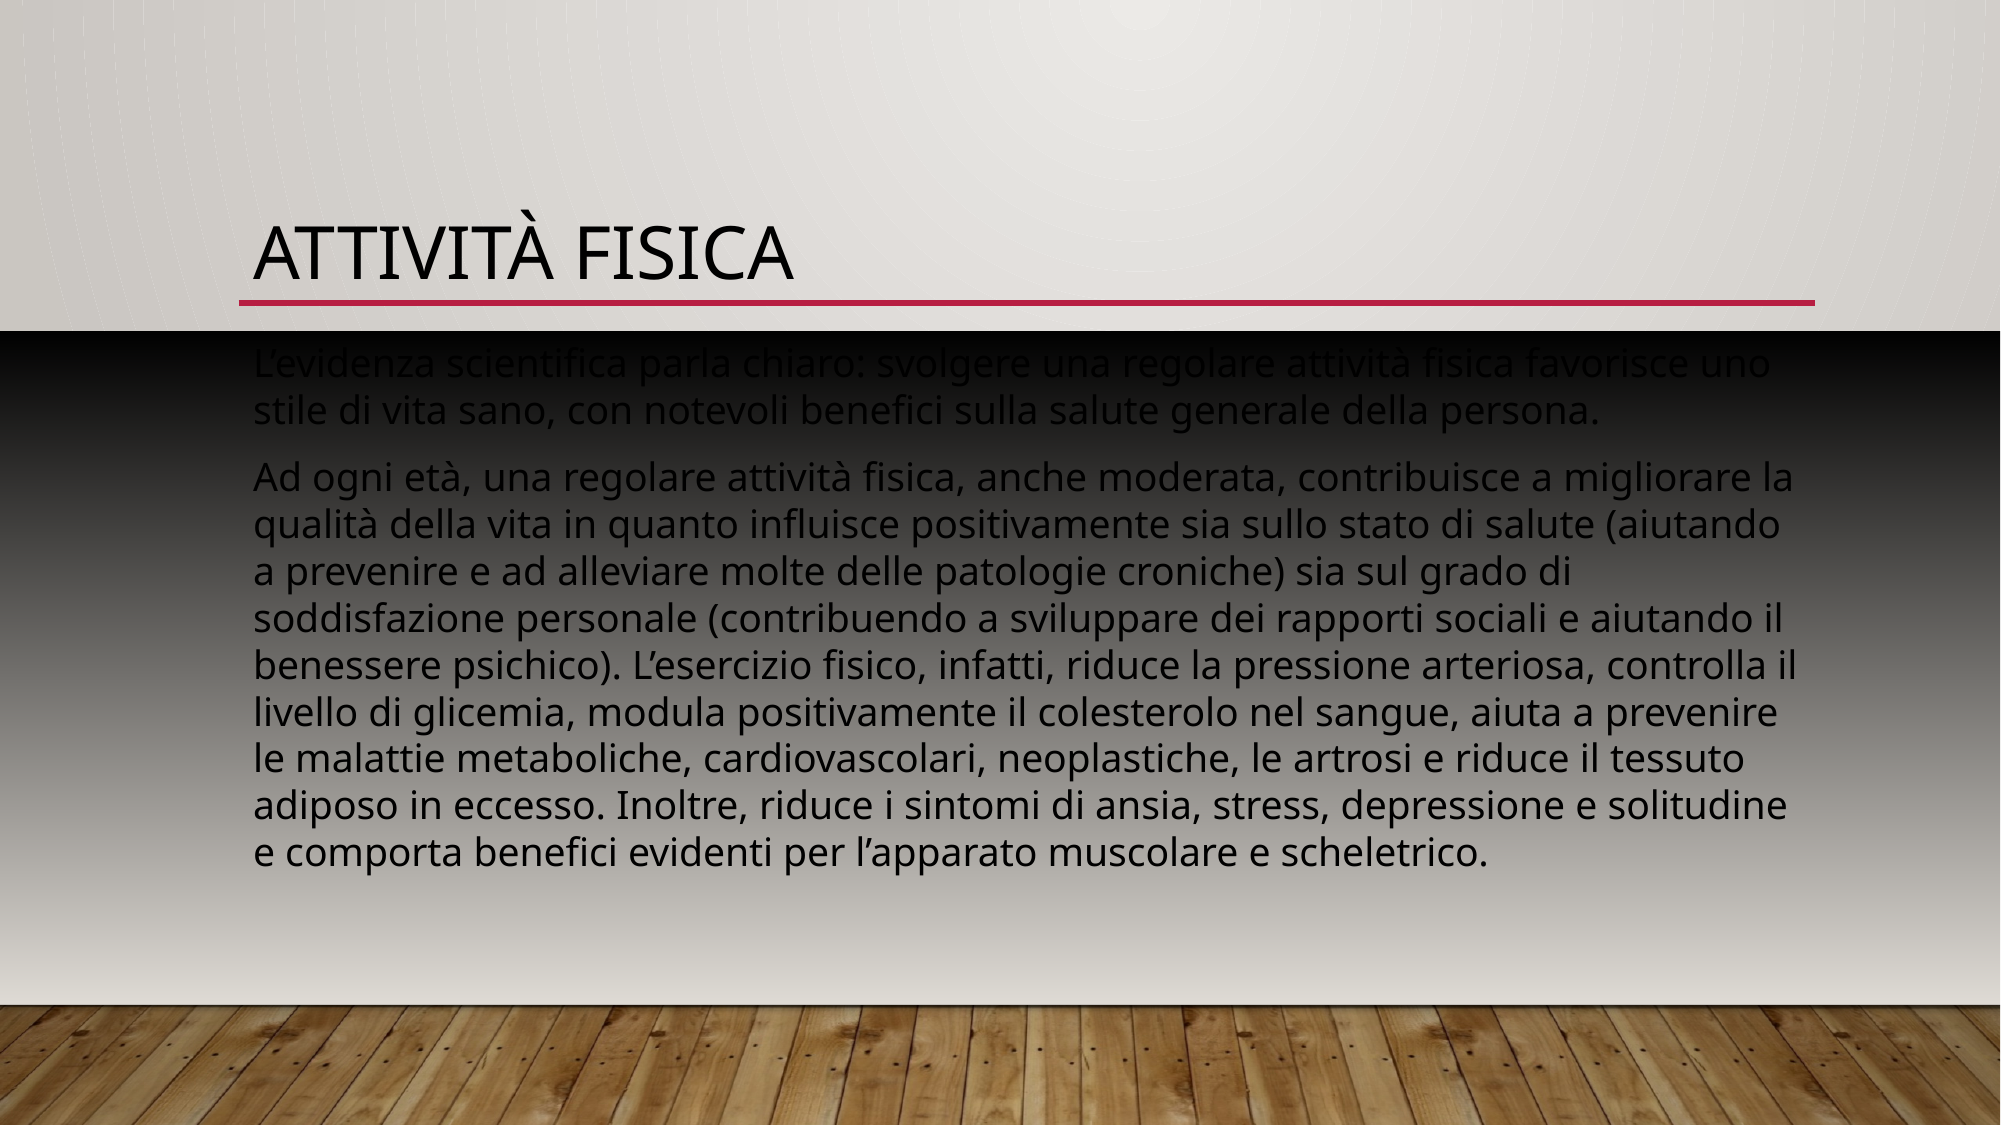

# ATTIVITà FISICA
L’evidenza scientifica parla chiaro: svolgere una regolare attività fisica favorisce uno stile di vita sano, con notevoli benefici sulla salute generale della persona.
Ad ogni età, una regolare attività fisica, anche moderata, contribuisce a migliorare la qualità della vita in quanto influisce positivamente sia sullo stato di salute (aiutando a prevenire e ad alleviare molte delle patologie croniche) sia sul grado di soddisfazione personale (contribuendo a sviluppare dei rapporti sociali e aiutando il benessere psichico). L’esercizio fisico, infatti, riduce la pressione arteriosa, controlla il livello di glicemia, modula positivamente il colesterolo nel sangue, aiuta a prevenire le malattie metaboliche, cardiovascolari, neoplastiche, le artrosi e riduce il tessuto adiposo in eccesso. Inoltre, riduce i sintomi di ansia, stress, depressione e solitudine e comporta benefici evidenti per l’apparato muscolare e scheletrico.